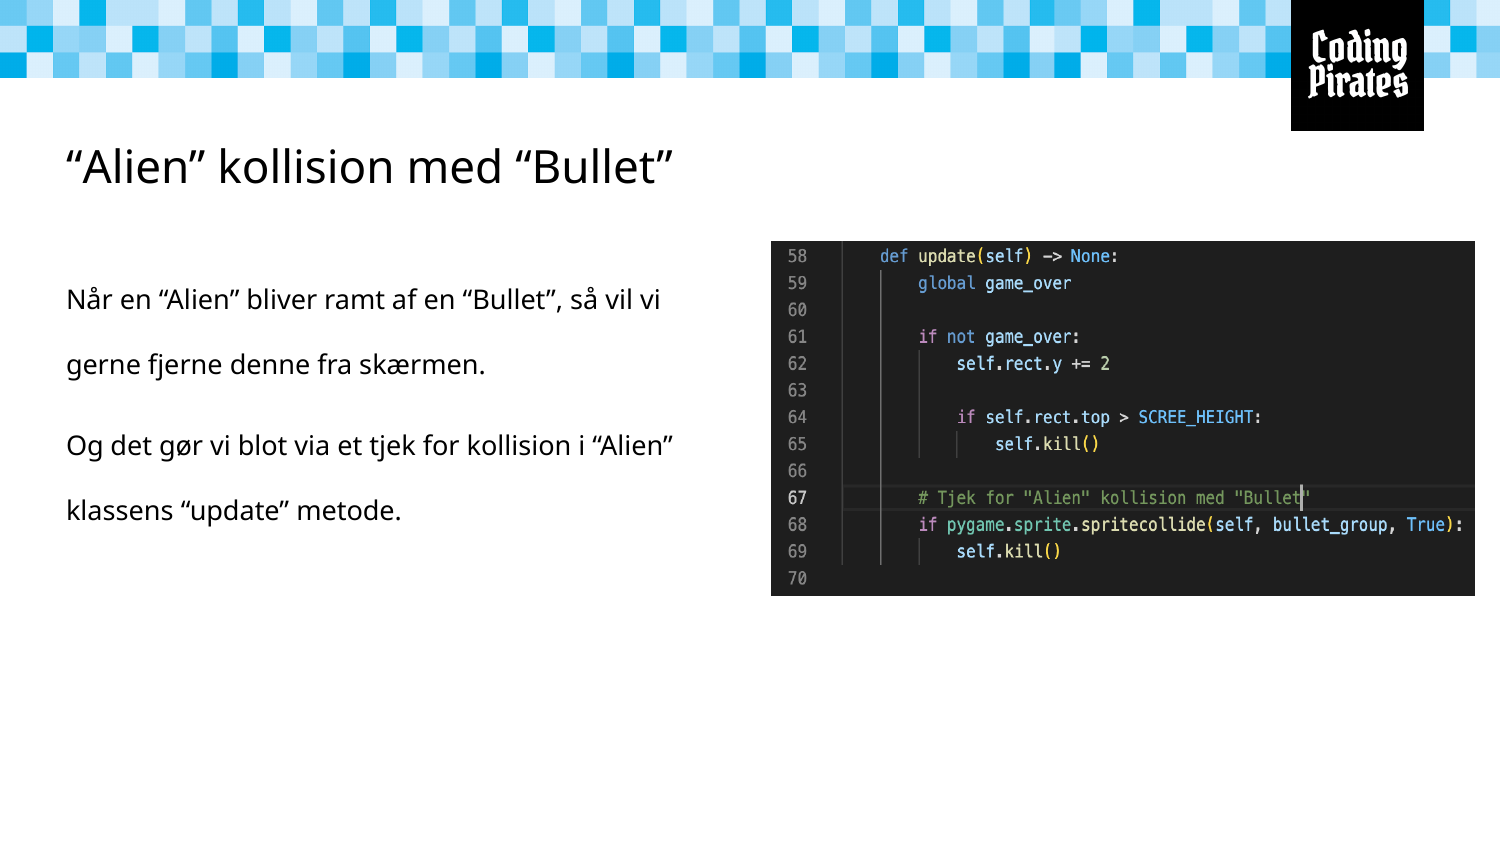

# “Alien” kollision med “Bullet”
Når en “Alien” bliver ramt af en “Bullet”, så vil vi gerne fjerne denne fra skærmen.
Og det gør vi blot via et tjek for kollision i “Alien” klassens “update” metode.